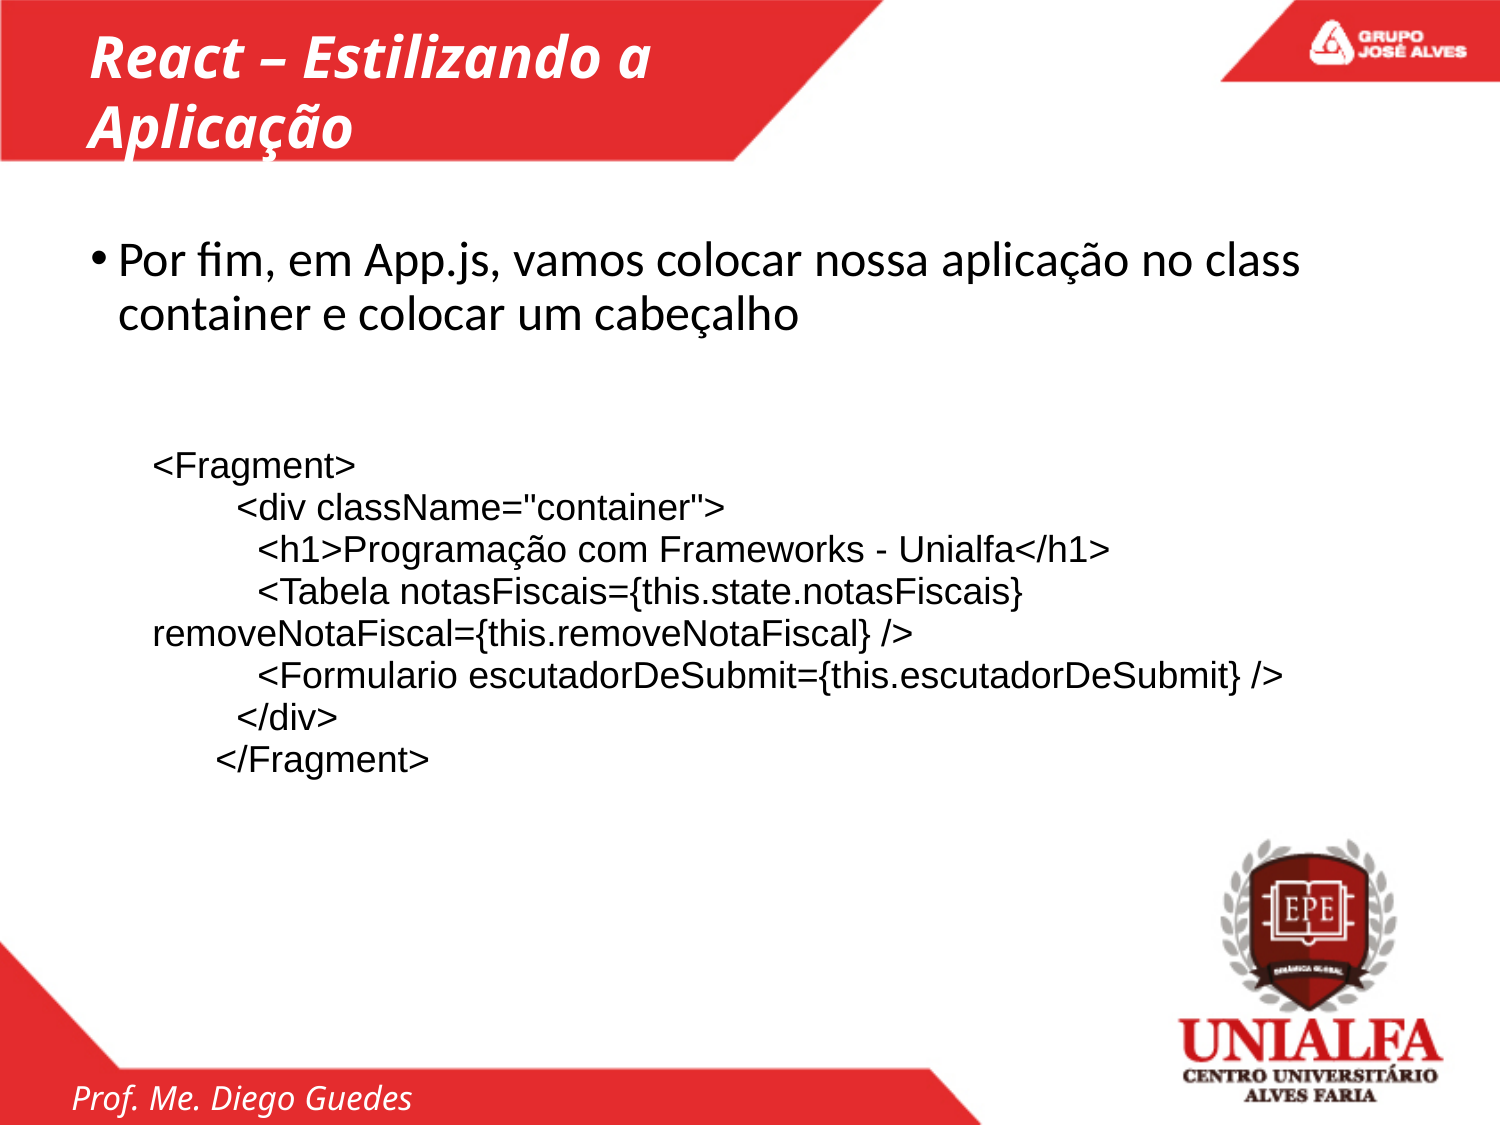

React – Estilizando a Aplicação
# Por fim, em App.js, vamos colocar nossa aplicação no class container e colocar um cabeçalho
<Fragment>
 <div className="container">
 <h1>Programação com Frameworks - Unialfa</h1>
 <Tabela notasFiscais={this.state.notasFiscais} removeNotaFiscal={this.removeNotaFiscal} />
 <Formulario escutadorDeSubmit={this.escutadorDeSubmit} />
 </div>
 </Fragment>
Prof. Me. Diego Guedes